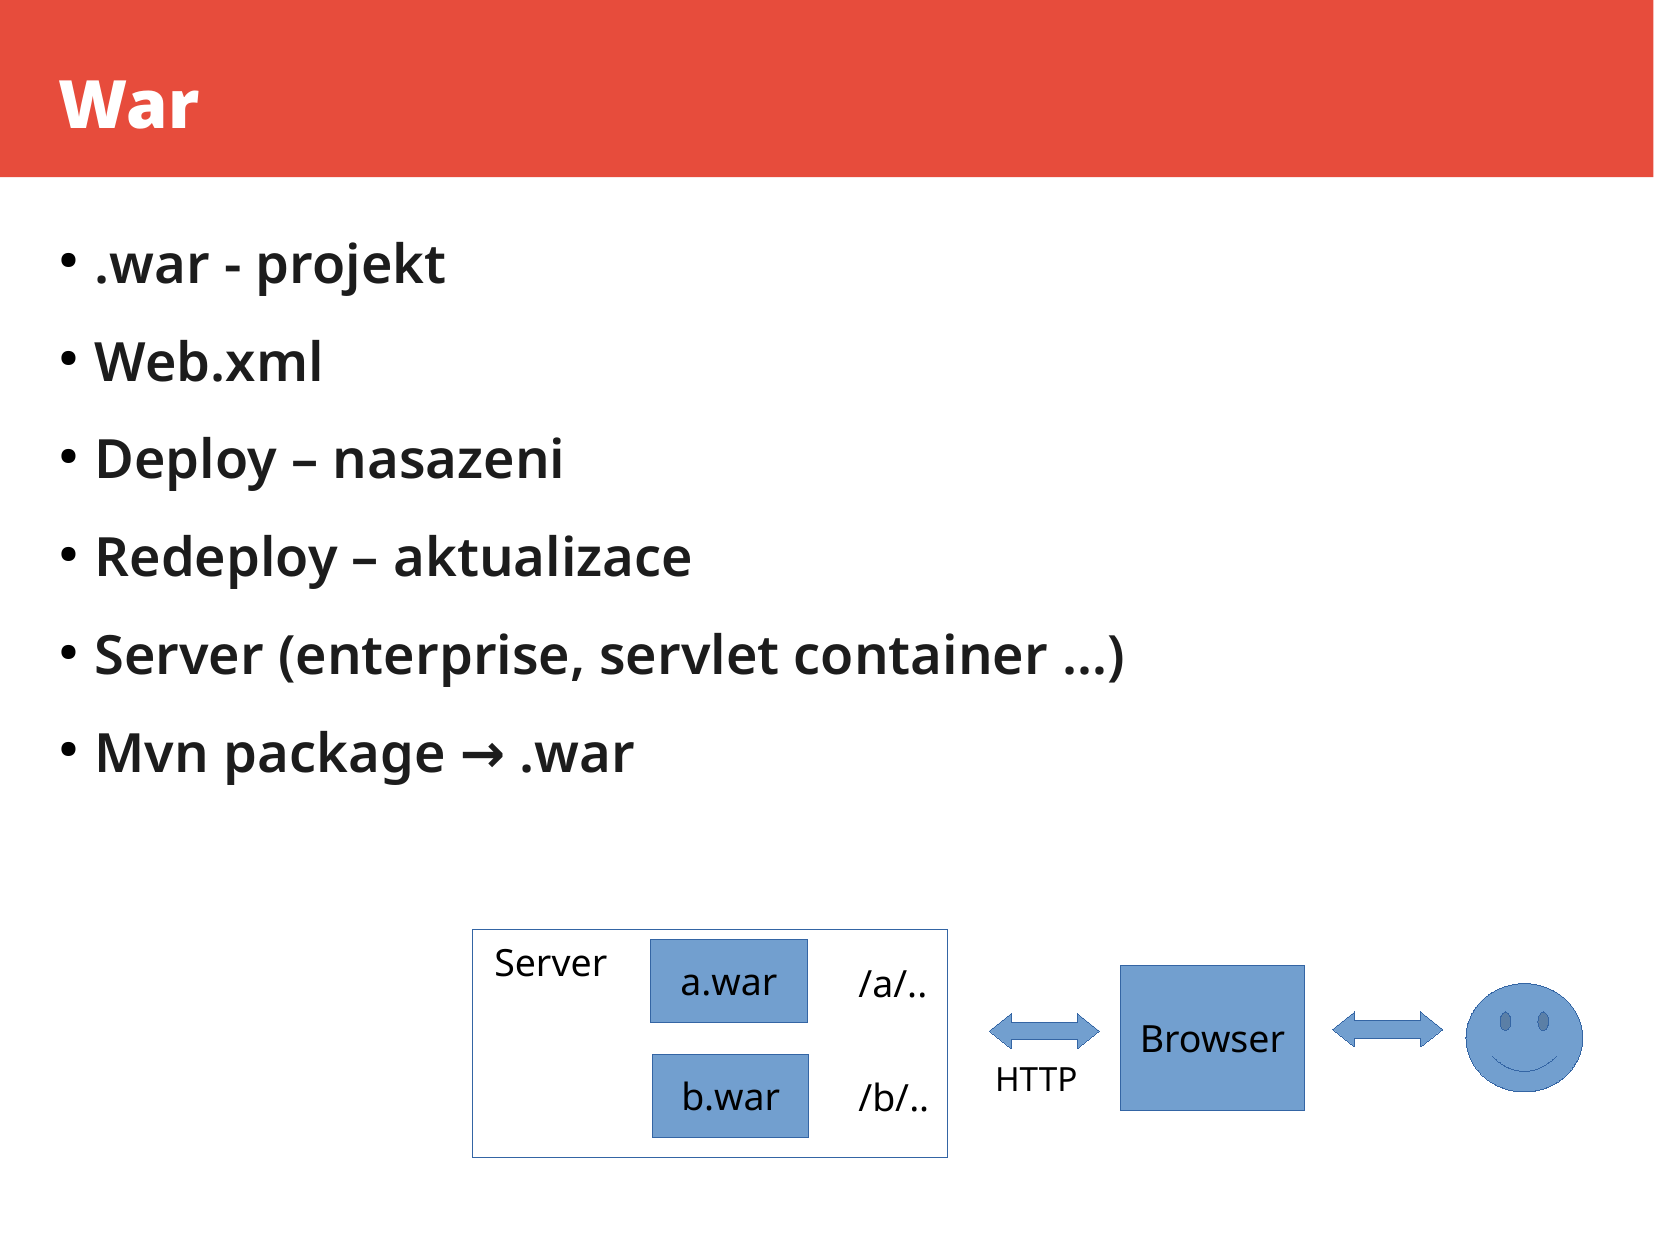

# War
.war - projekt
Web.xml
Deploy – nasazeni
Redeploy – aktualizace
Server (enterprise, servlet container …)
Mvn package → .war
Server
a.war
/a/..
Browser
HTTP
b.war
/b/..